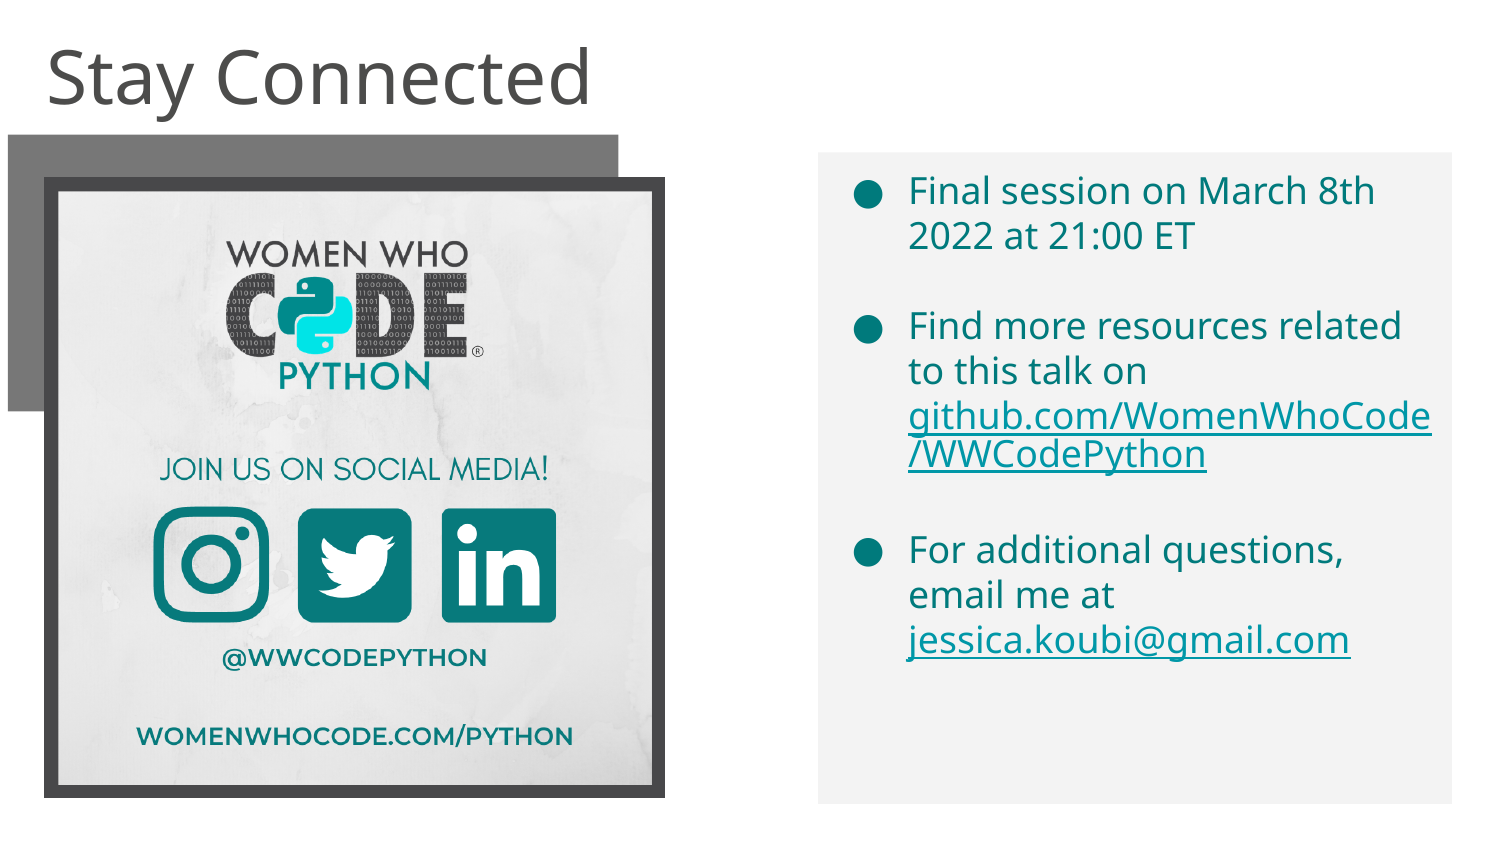

# Stay Connected
Final session on March 8th 2022 at 21:00 ET
Find more resources related to this talk on github.com/WomenWhoCode/WWCodePython
For additional questions, email me at jessica.koubi@gmail.com